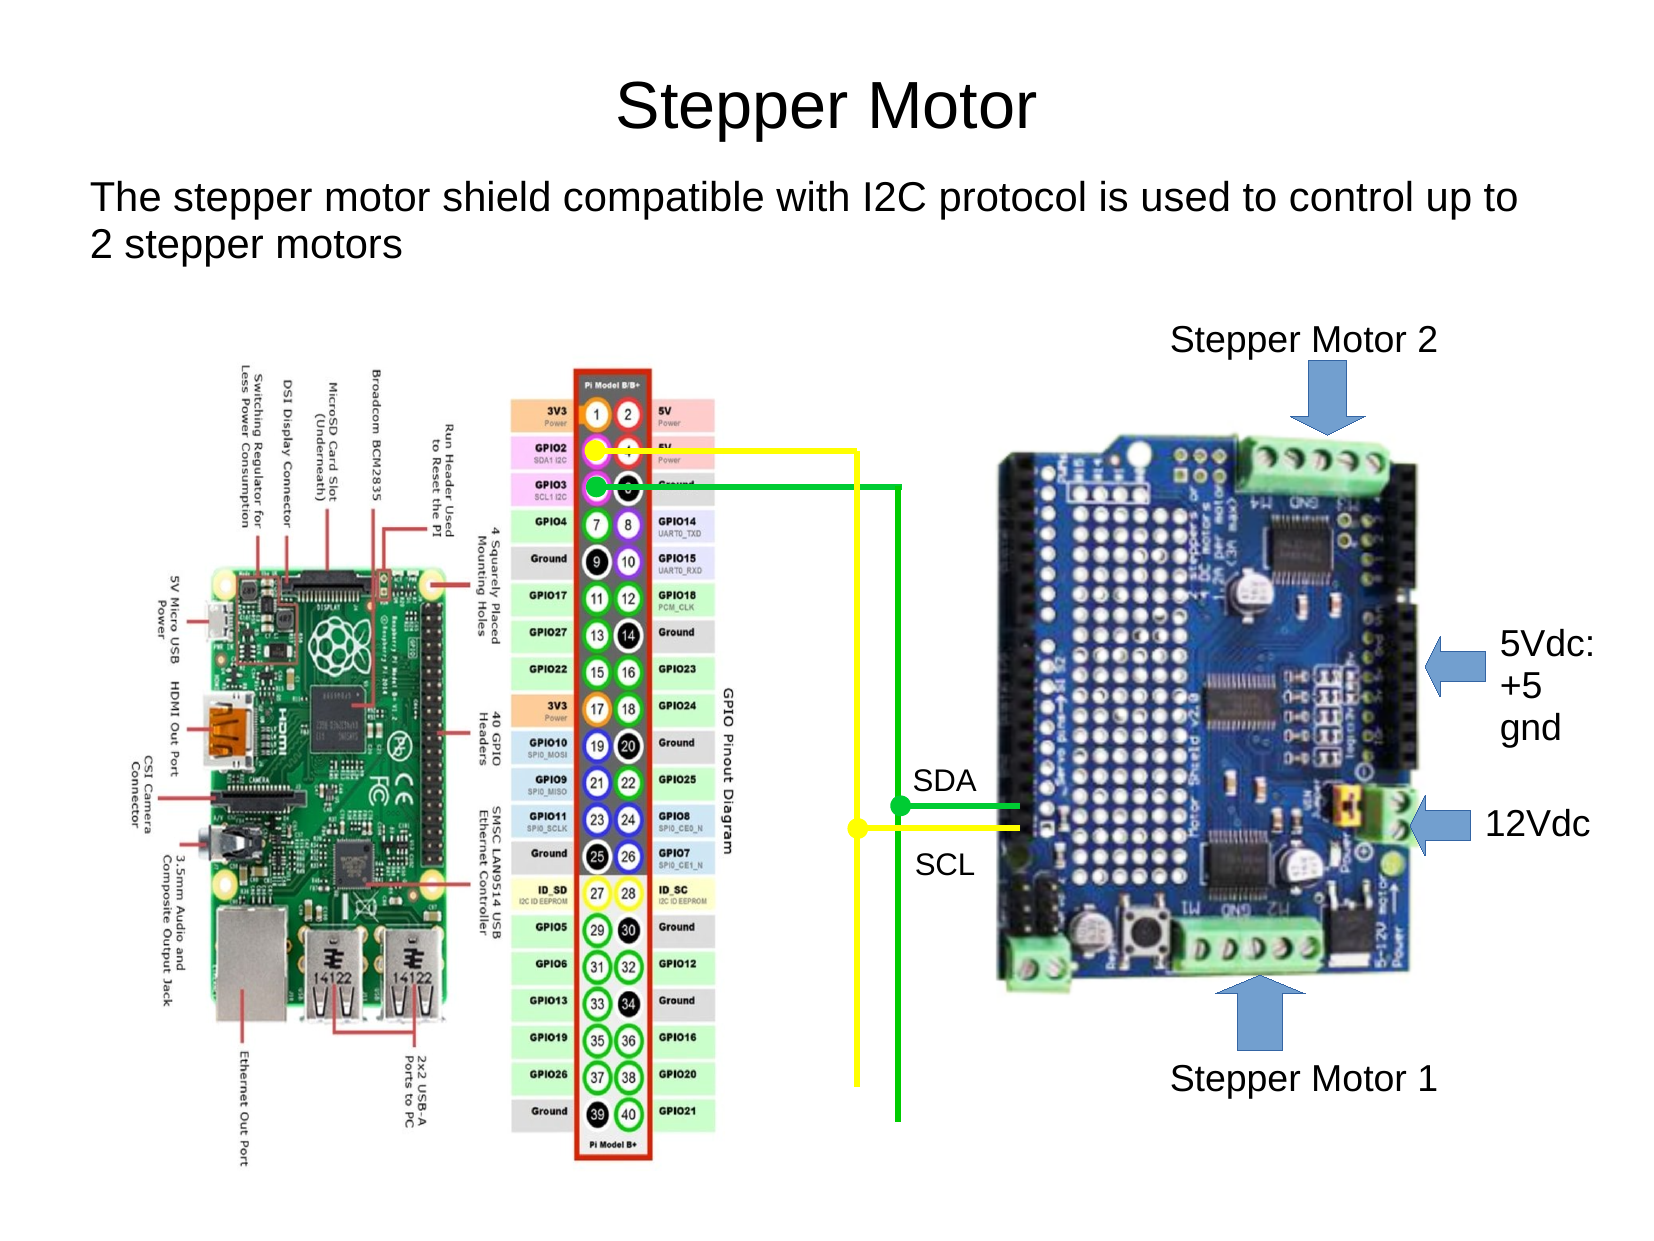

# Stepper Motor
The stepper motor shield compatible with I2C protocol is used to control up to 2 stepper motors
Stepper Motor 2
5Vdc:
+5
gnd
SDA
12Vdc
SCL
Stepper Motor 1